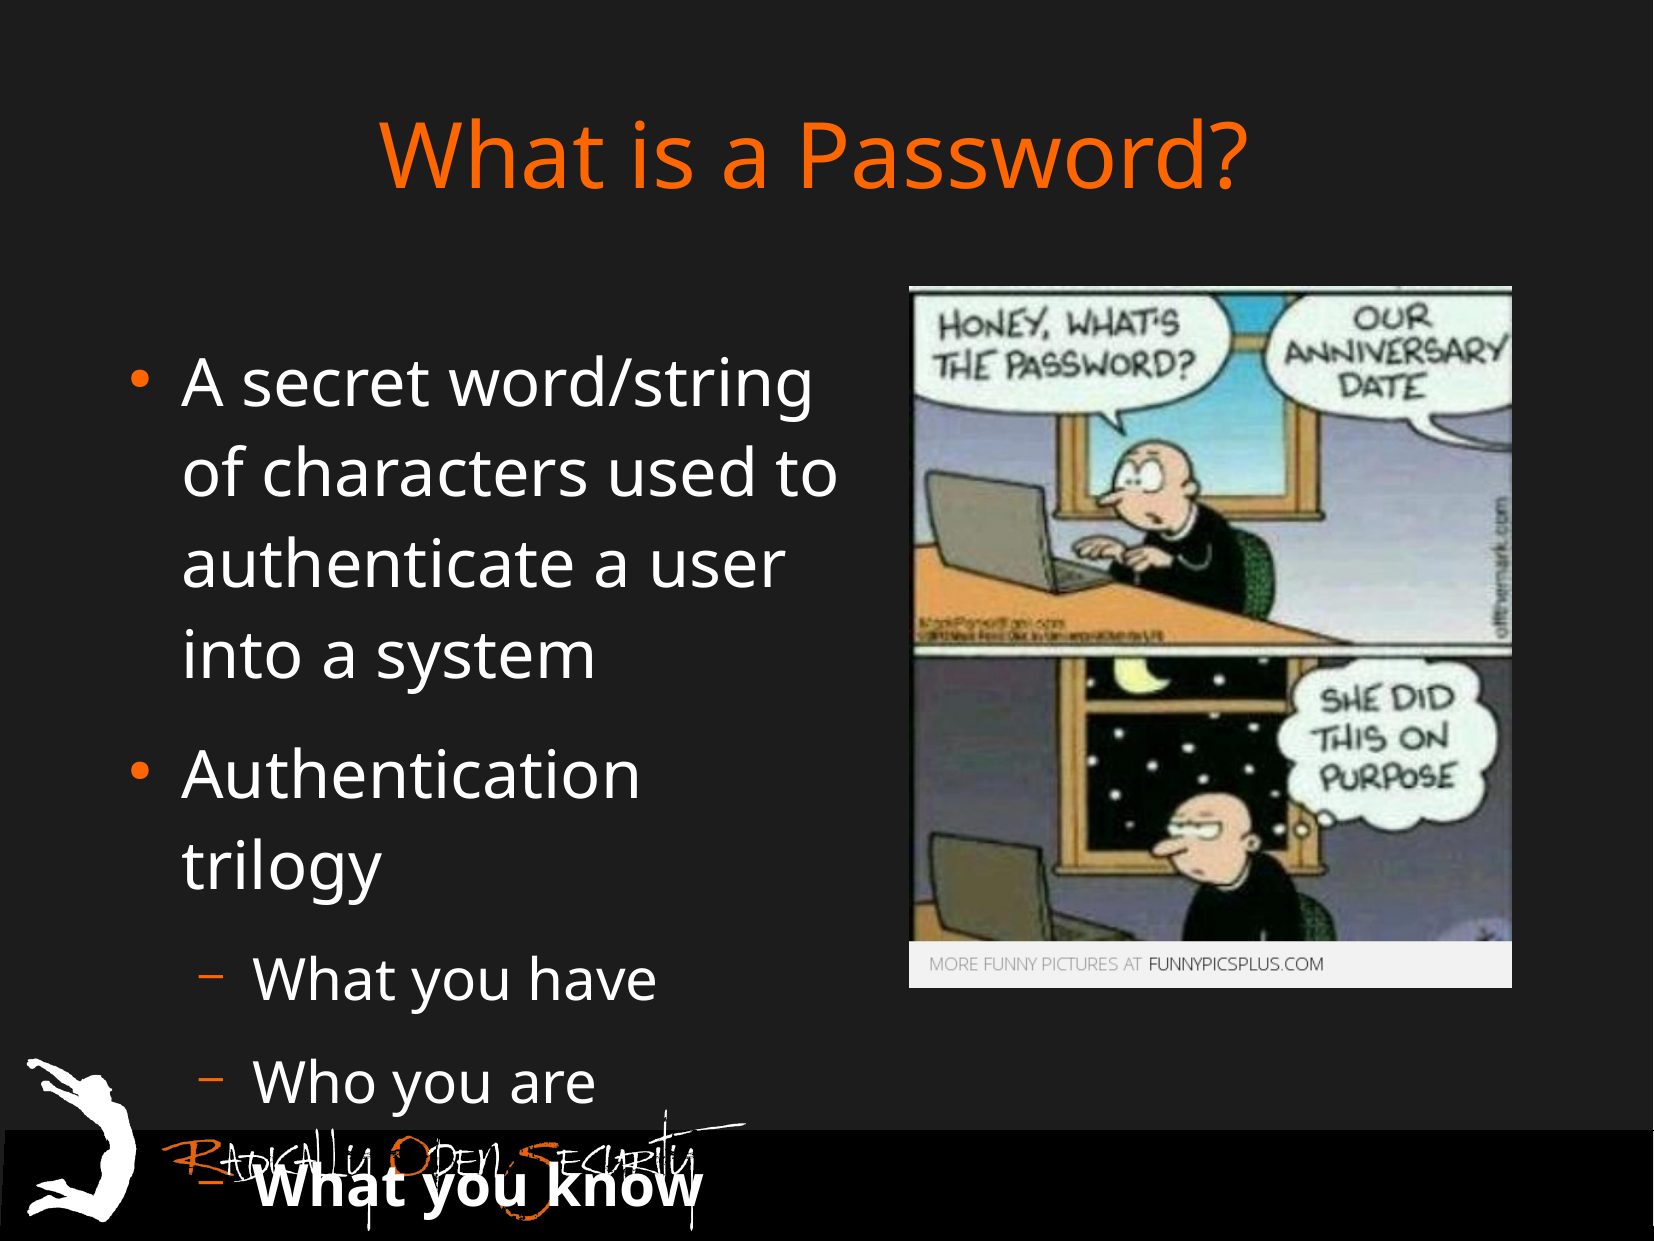

# What is a Password?
A secret word/string of characters used to authenticate a user into a system
Authentication trilogy
What you have
Who you are
What you know